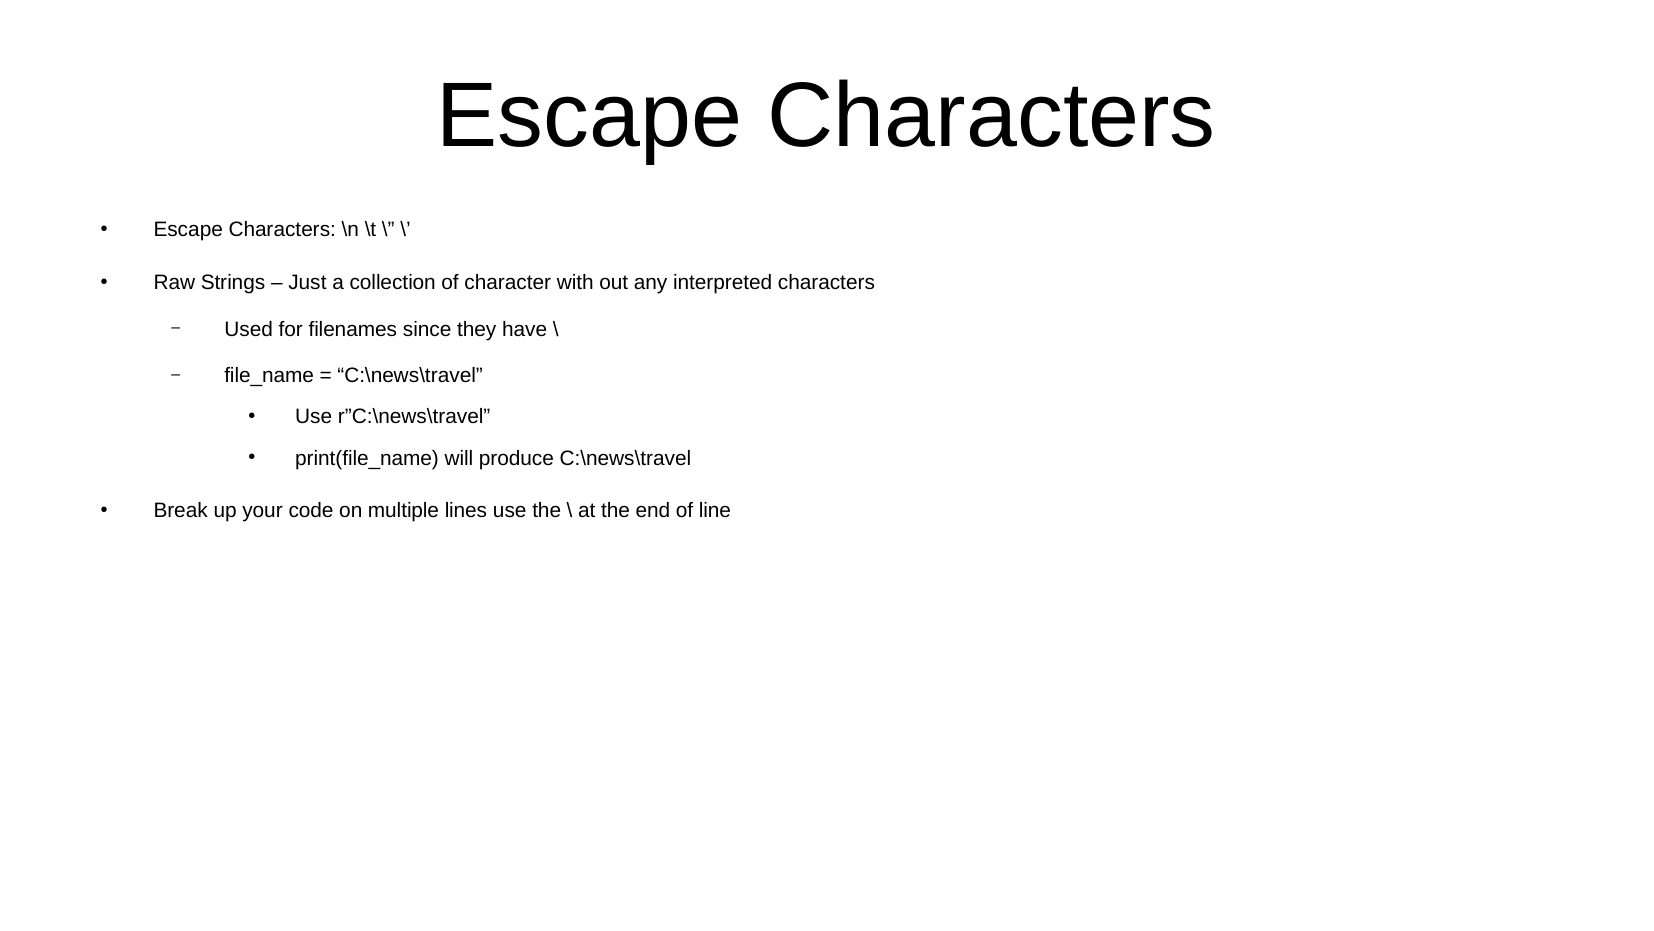

# Escape Characters
Escape Characters: \n \t \” \’
Raw Strings – Just a collection of character with out any interpreted characters
Used for filenames since they have \
file_name = “C:\news\travel”
Use r”C:\news\travel”
print(file_name) will produce C:\news\travel
Break up your code on multiple lines use the \ at the end of line